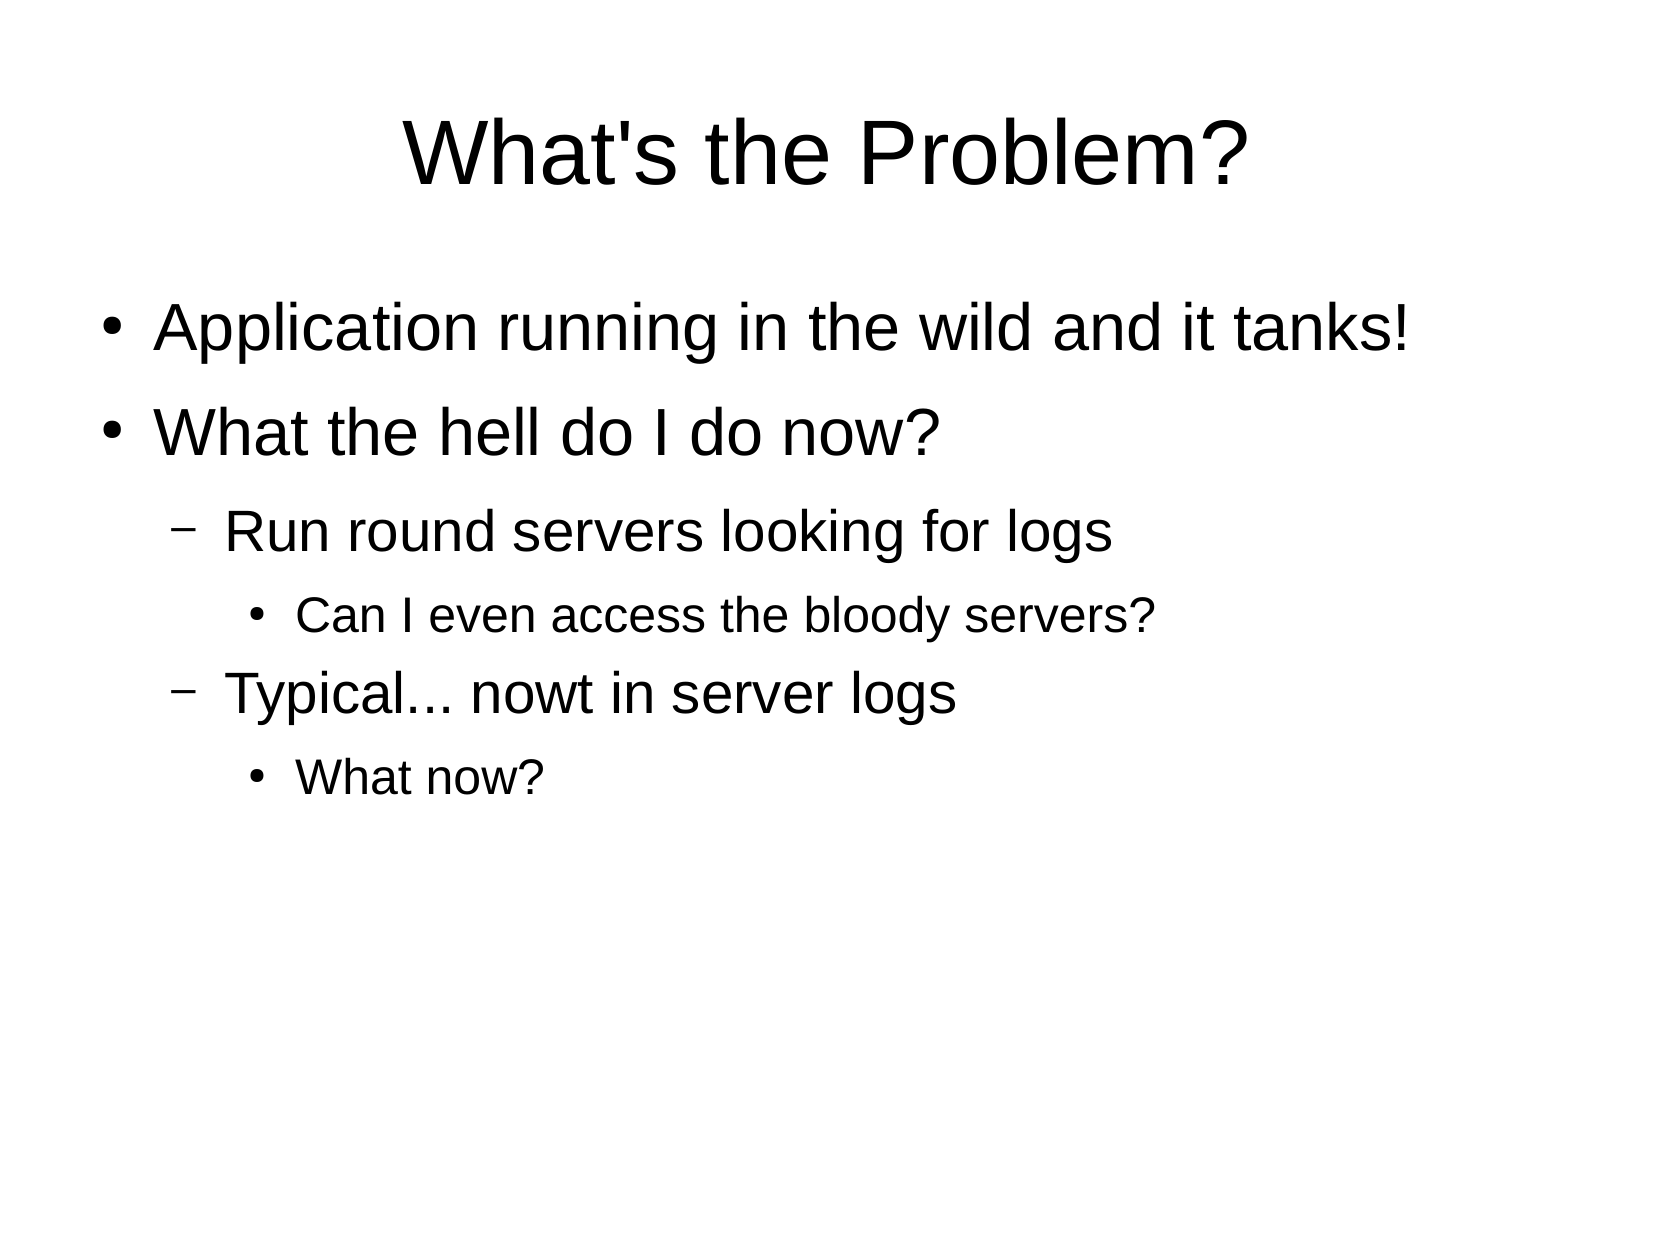

# What's the Problem?
Application running in the wild and it tanks!
What the hell do I do now?
Run round servers looking for logs
Can I even access the bloody servers?
Typical... nowt in server logs
What now?